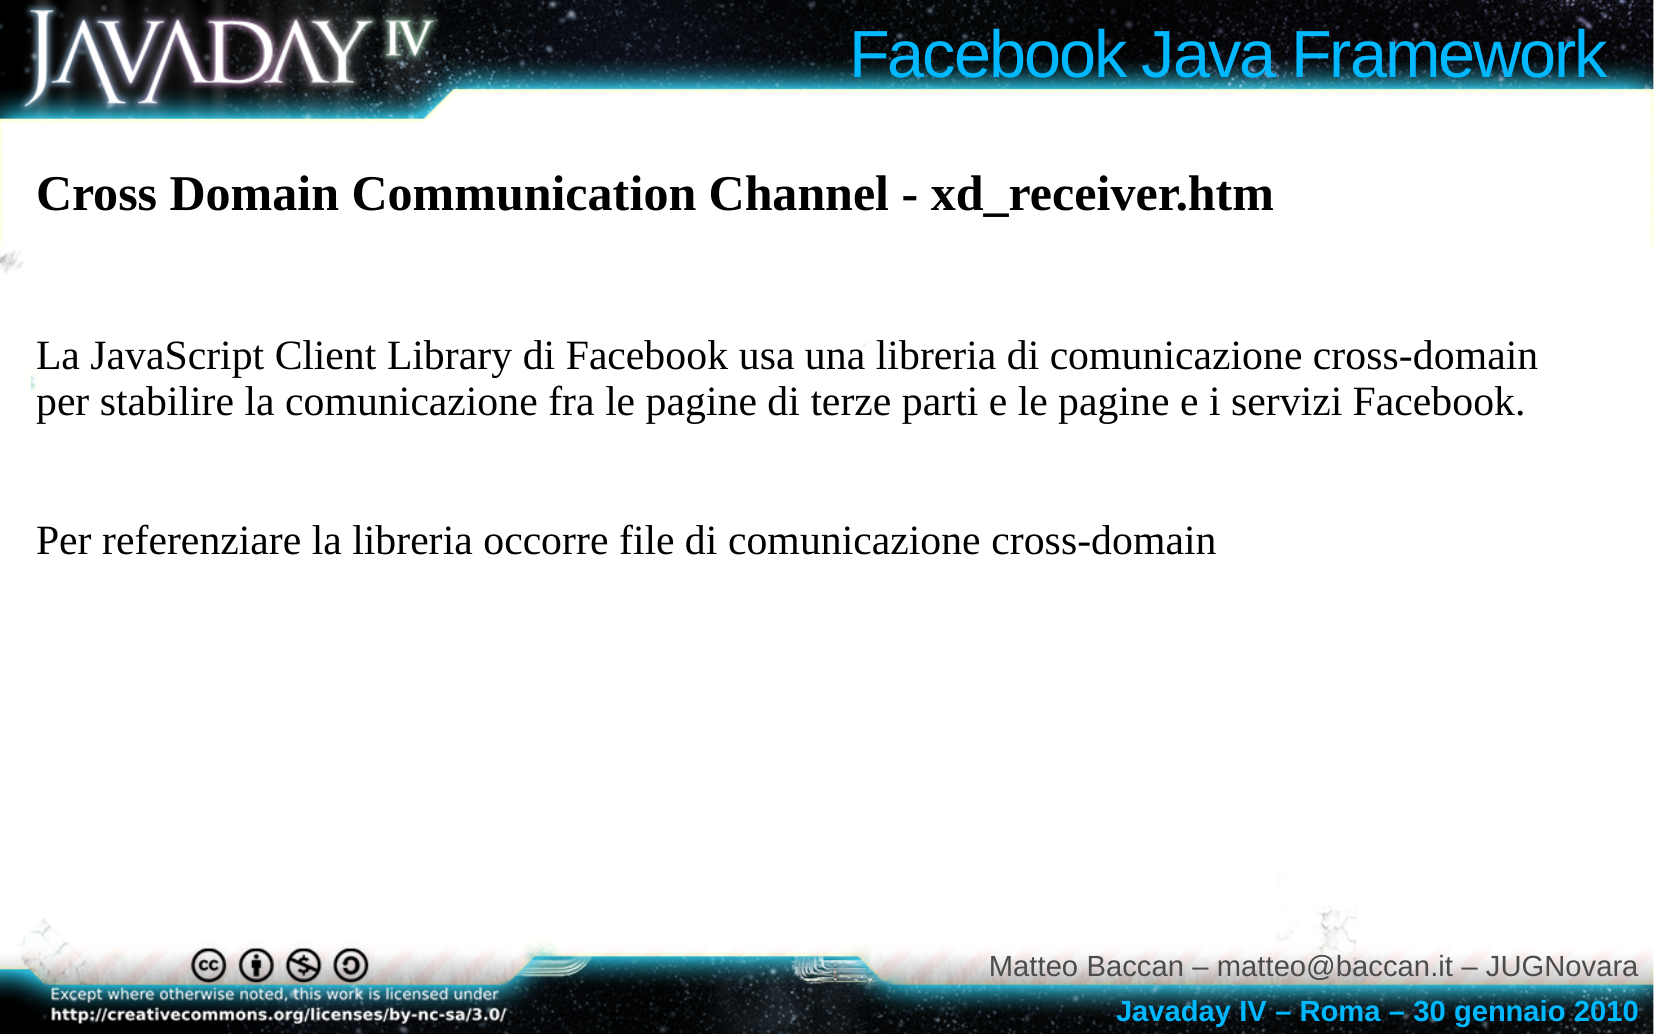

# Facebook Java Framework
Cross Domain Communication Channel - xd_receiver.htm
La JavaScript Client Library di Facebook usa una libreria di comunicazione cross-domain per stabilire la comunicazione fra le pagine di terze parti e le pagine e i servizi Facebook.
Per referenziare la libreria occorre file di comunicazione cross-domain